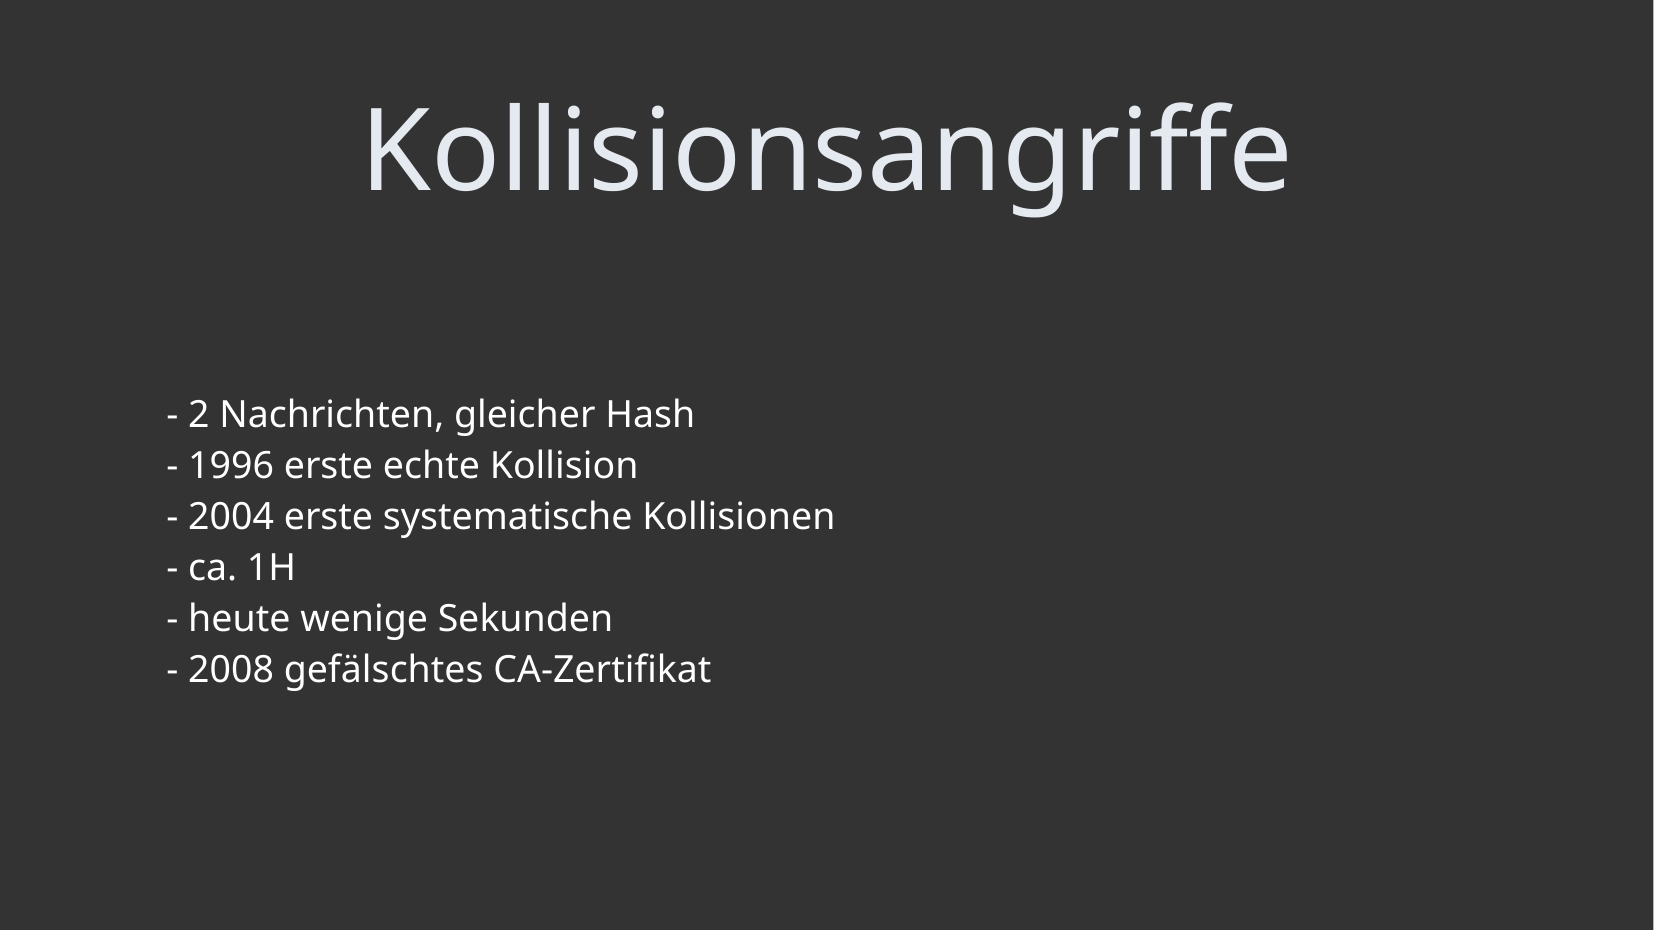

Kollisionsangriffe
- 2 Nachrichten, gleicher Hash
- 1996 erste echte Kollision
- 2004 erste systematische Kollisionen
- ca. 1H
- heute wenige Sekunden
- 2008 gefälschtes CA-Zertifikat